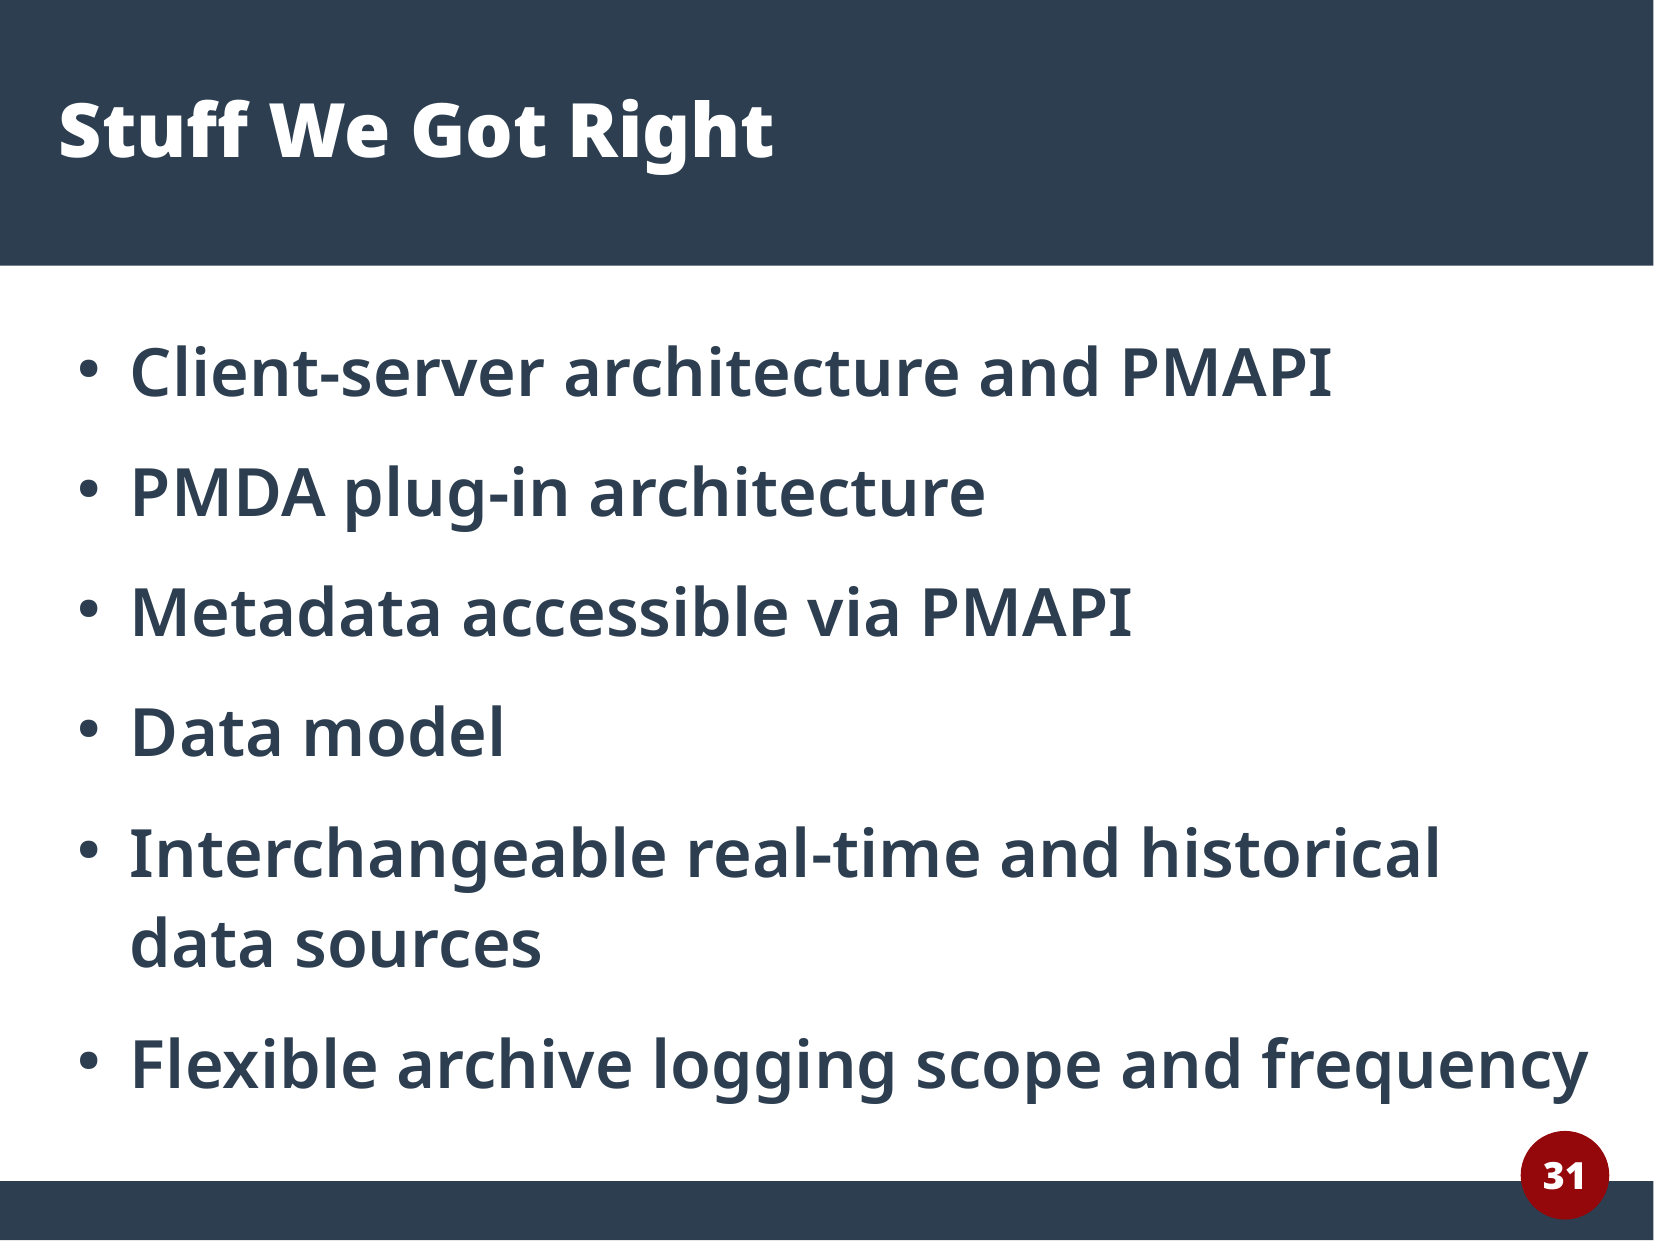

# Stuff We Got Right
Client-server architecture and PMAPI
PMDA plug-in architecture
Metadata accessible via PMAPI
Data model
Interchangeable real-time and historical data sources
Flexible archive logging scope and frequency
31